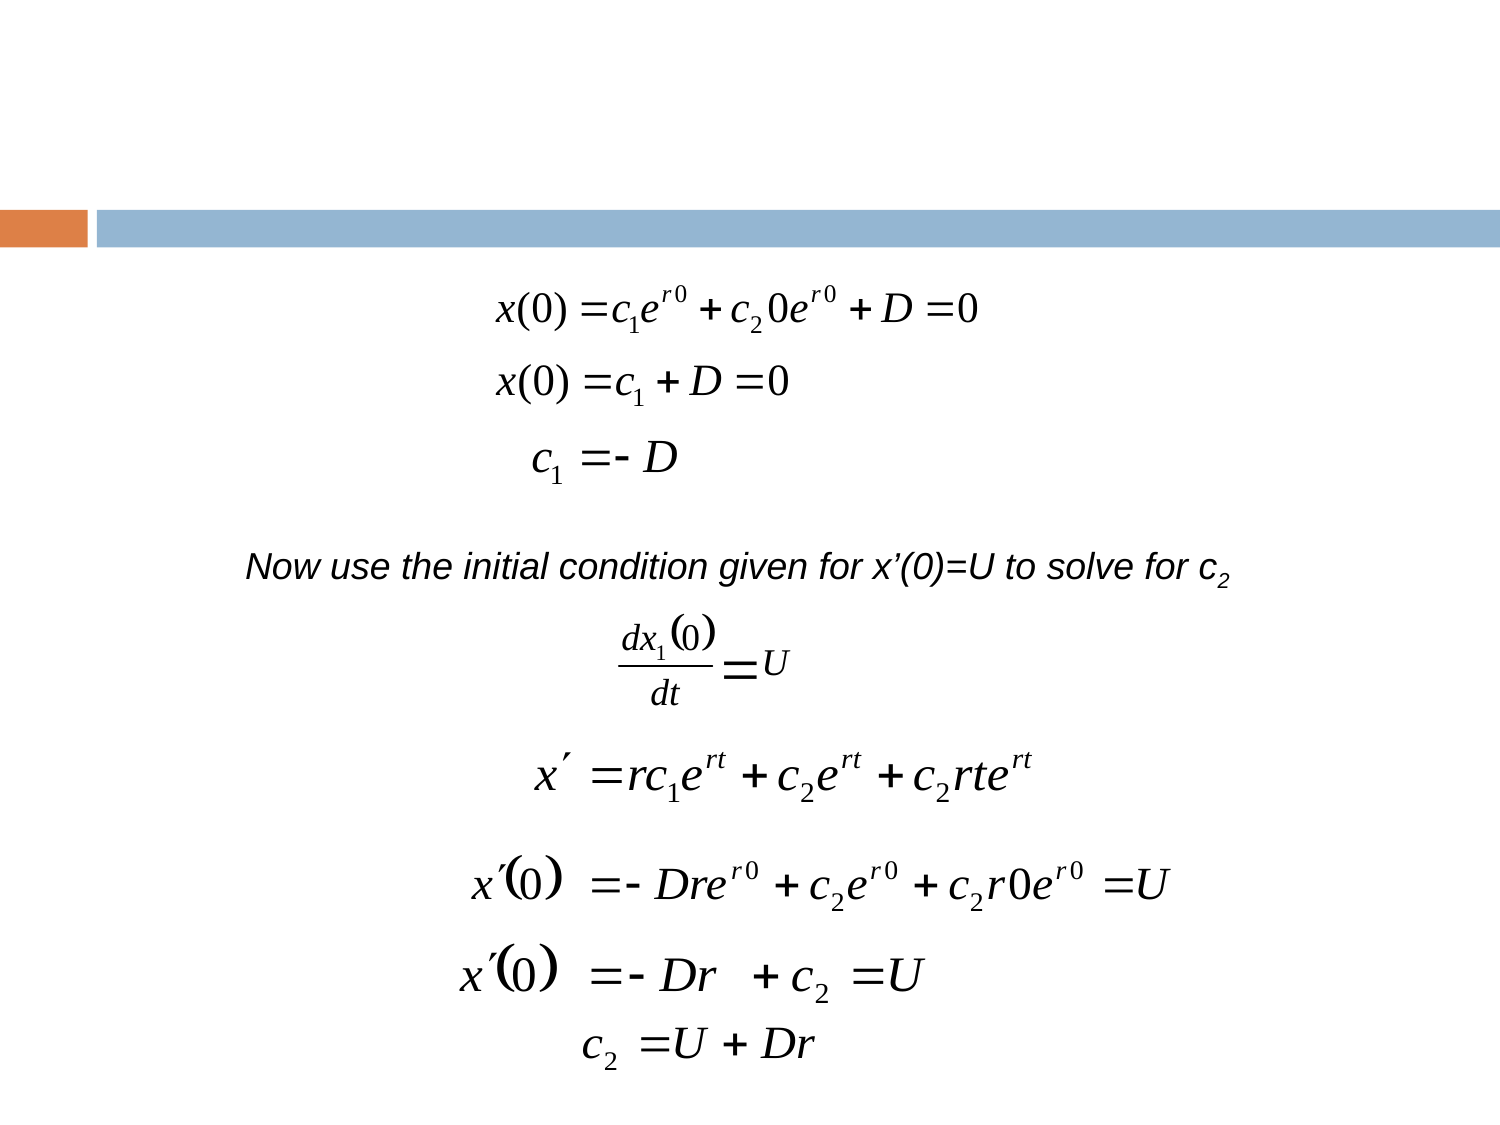

Now use the initial condition given for x’(0)=U to solve for c2